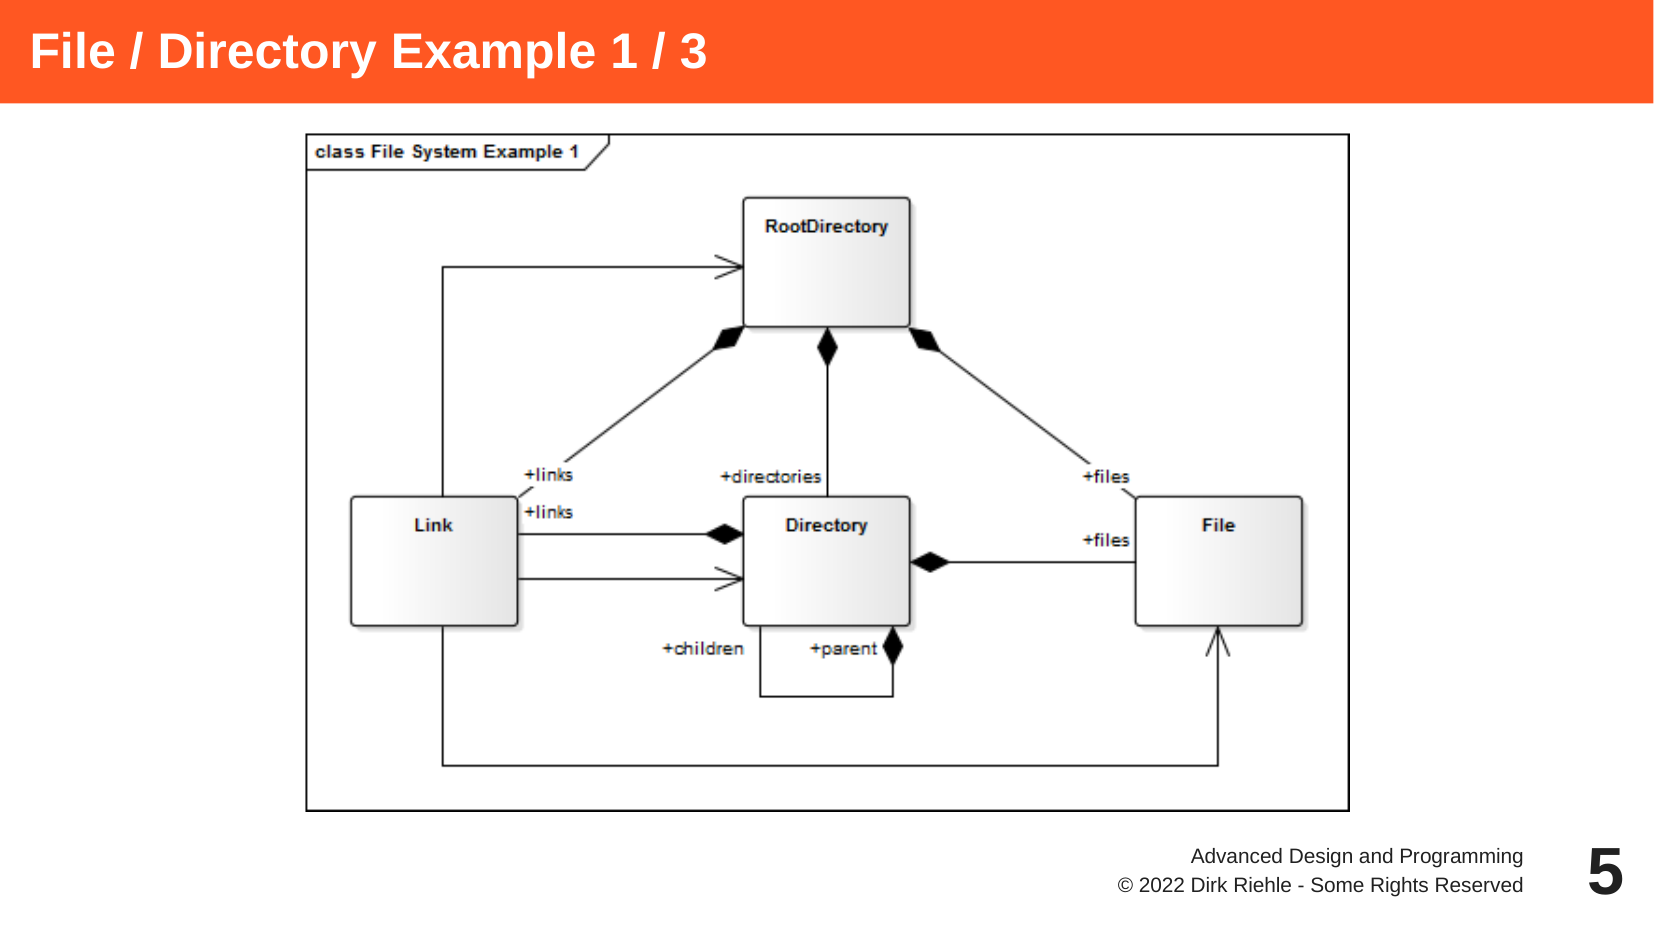

# File / Directory Example 1 / 3
Advanced Design and Programming
5
© 2022 Dirk Riehle - Some Rights Reserved